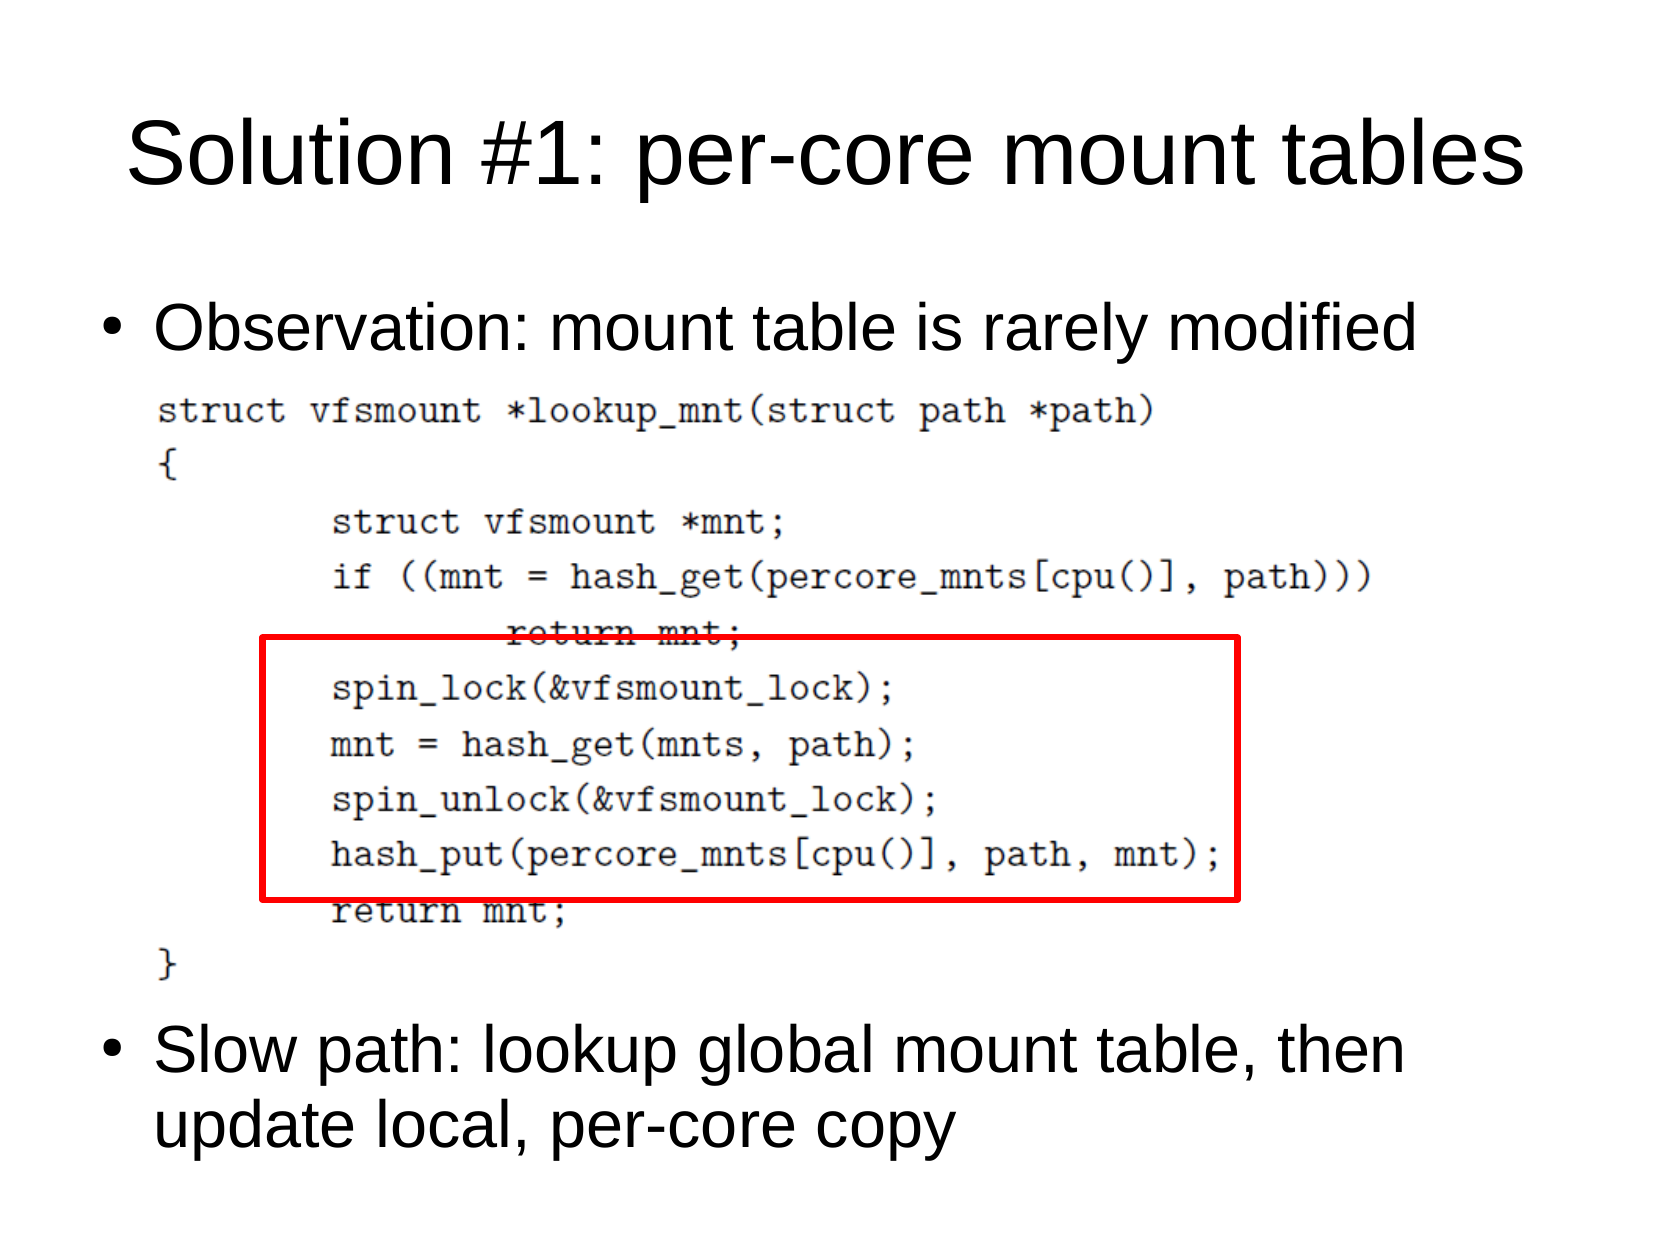

# Solution #1: per-core mount tables
Observation: mount table is rarely modified
Slow path: lookup global mount table, then update local, per-core copy